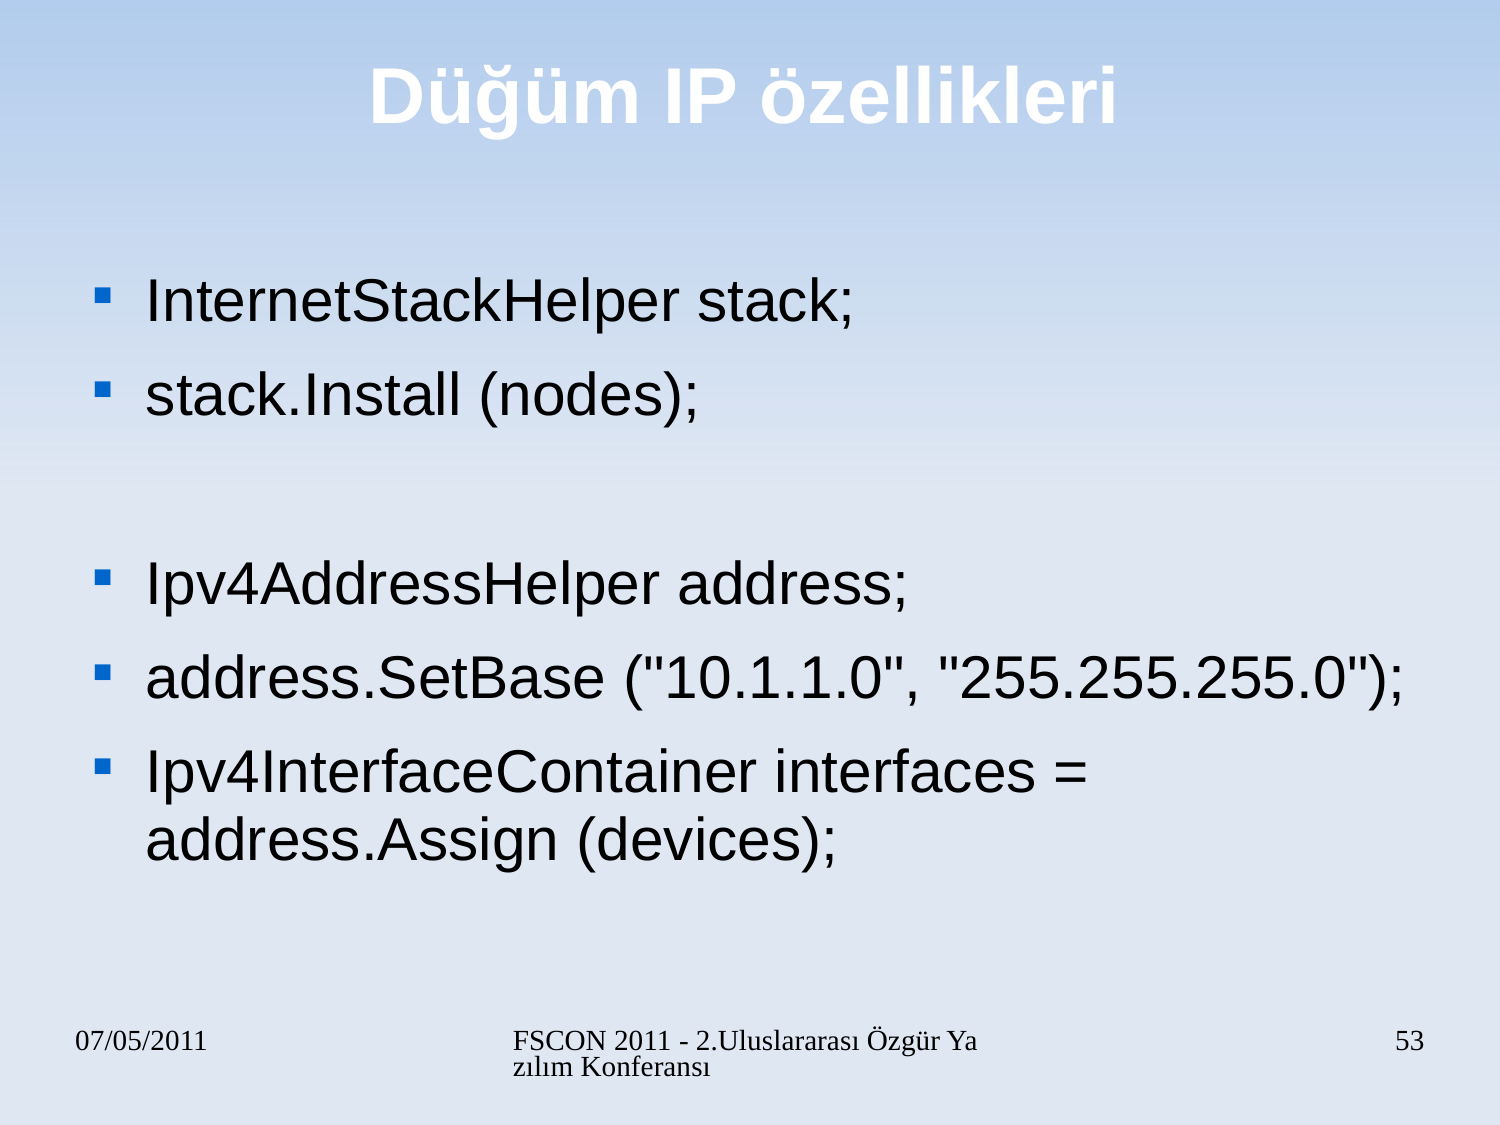

# Düğüm IP özellikleri
InternetStackHelper stack;
stack.Install (nodes);
Ipv4AddressHelper address;
address.SetBase ("10.1.1.0", "255.255.255.0");
Ipv4InterfaceContainer interfaces = address.Assign (devices);
07/05/2011
FSCON 2011 - 2.Uluslararası Özgür Yazılım Konferansı
53